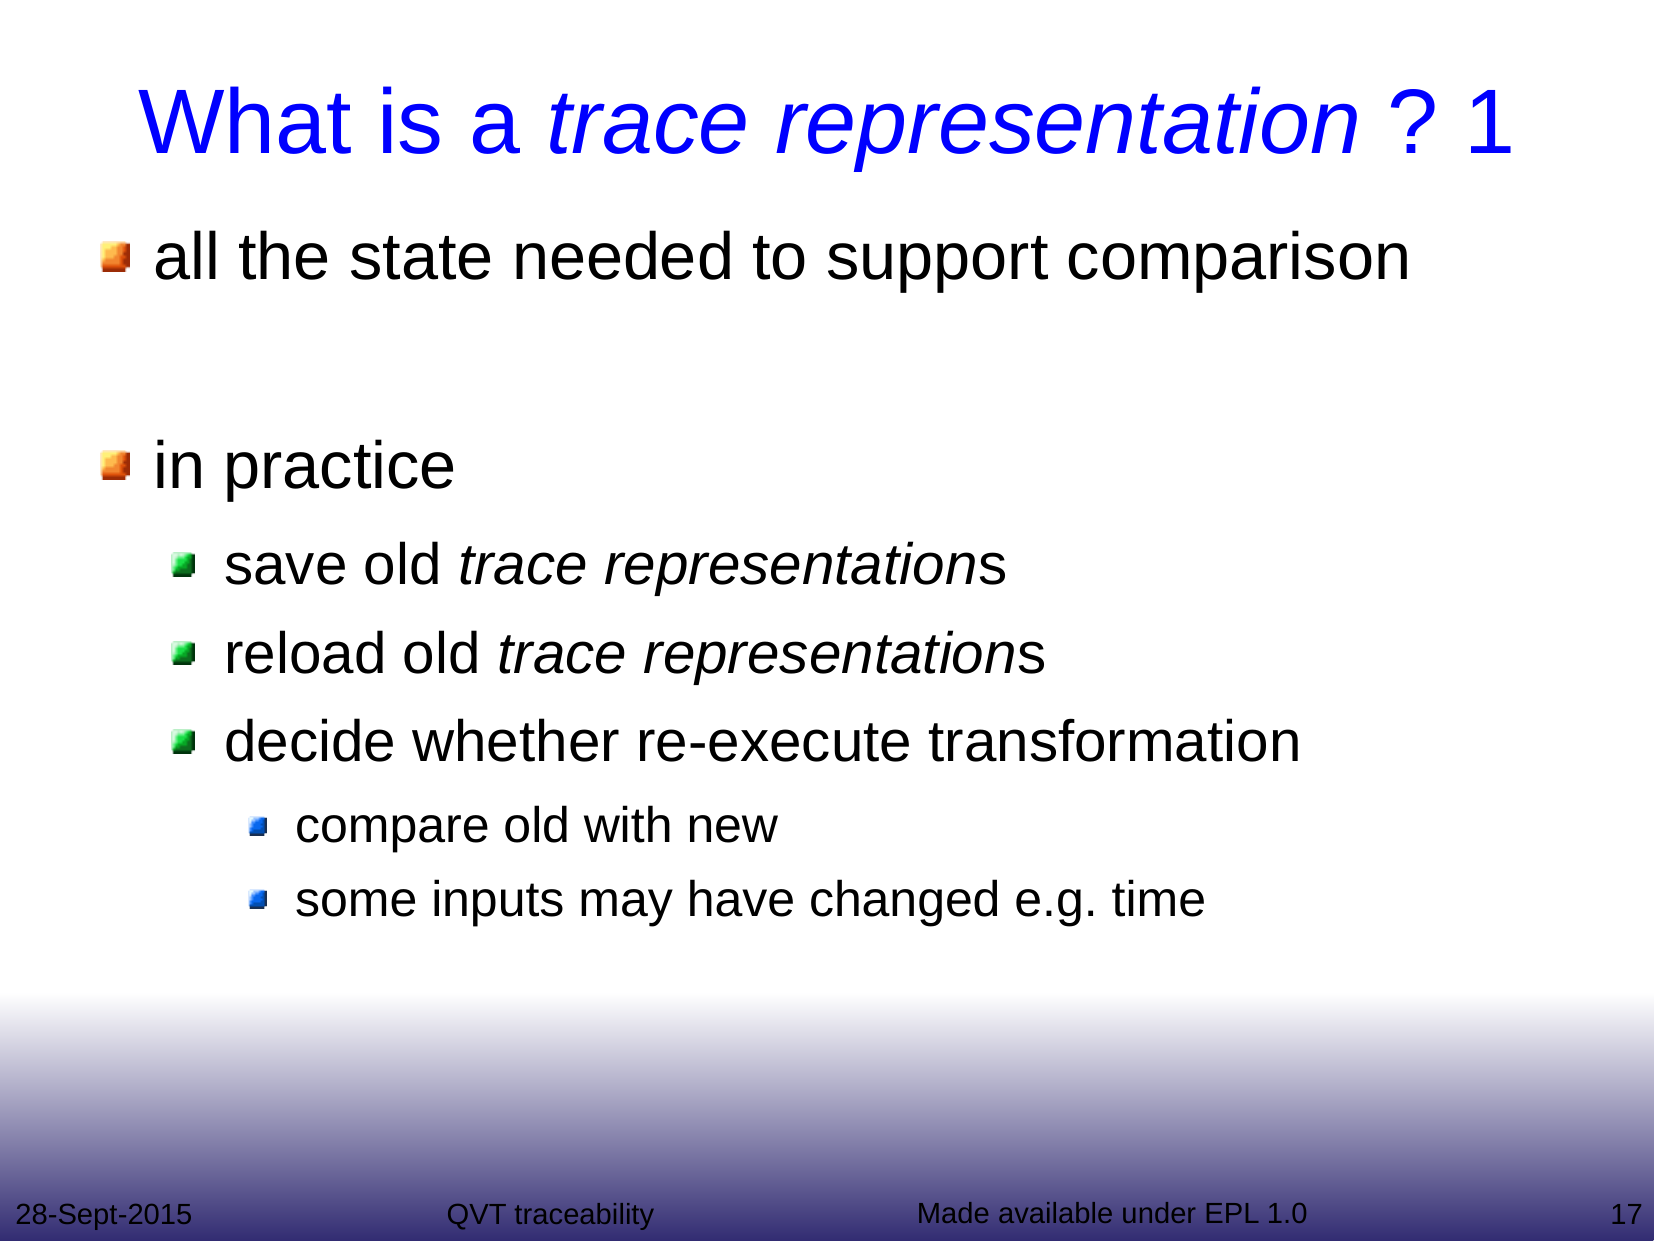

# What is a trace representation ? 1
all the state needed to support comparison
in practice
save old trace representations
reload old trace representations
decide whether re-execute transformation
compare old with new
some inputs may have changed e.g. time
28-Sept-2015
QVT traceability
17